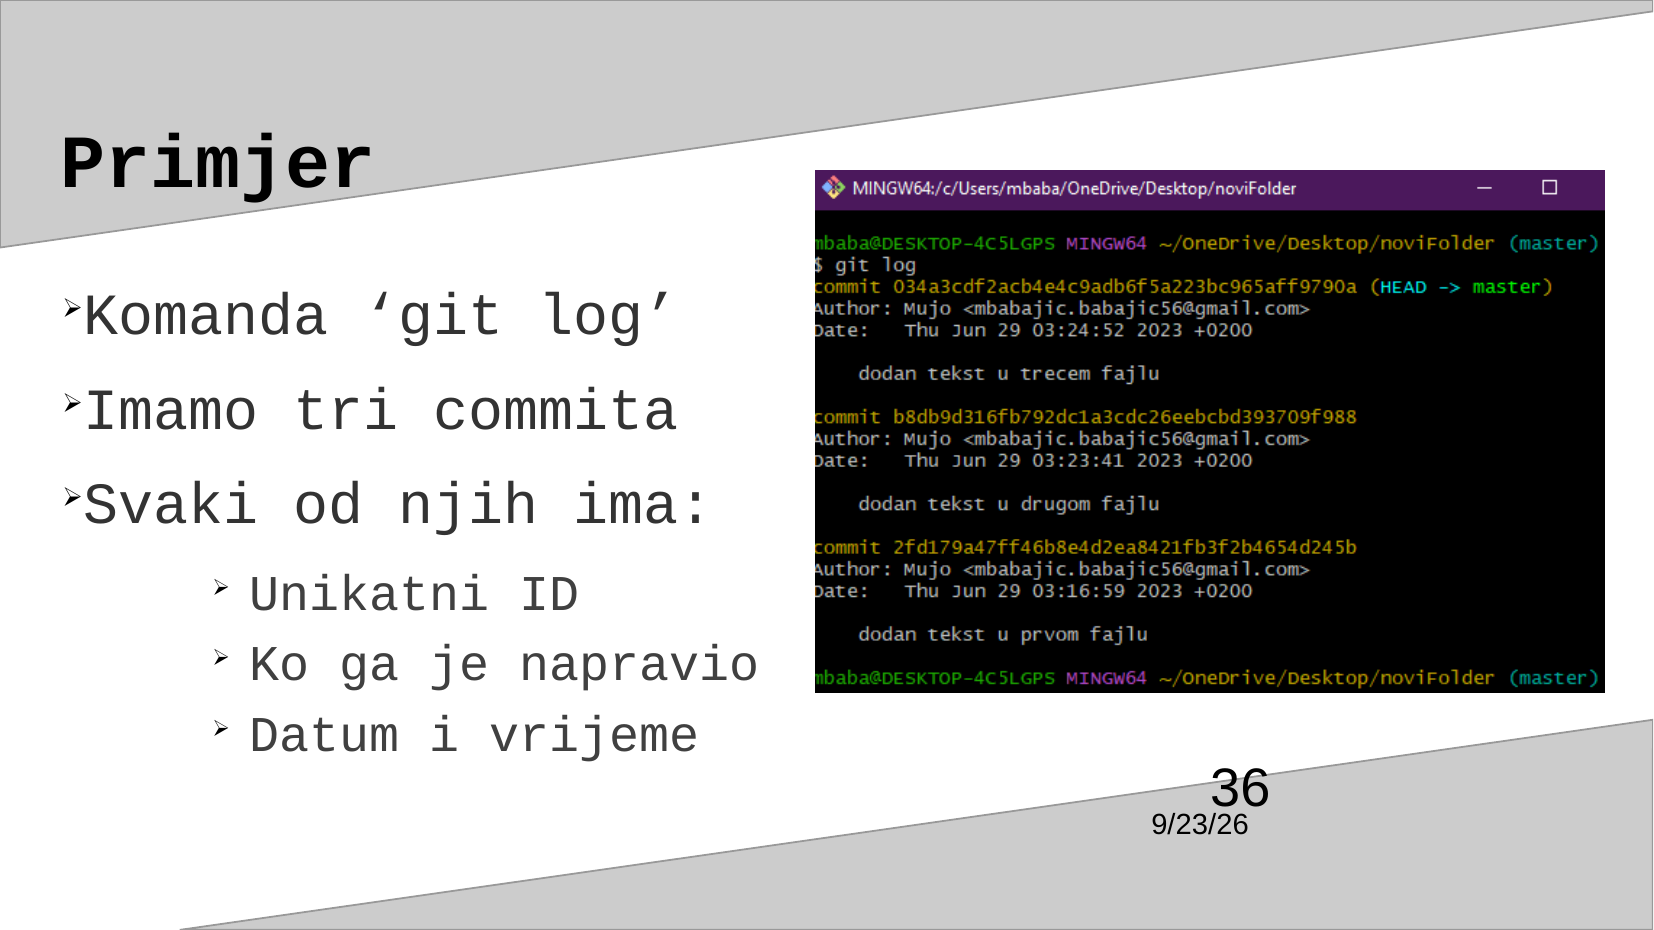

Primjer
Komanda ‘git log’
Imamo tri commita
Svaki od njih ima:
Unikatni ID
Ko ga je napravio
Datum i vrijeme
35